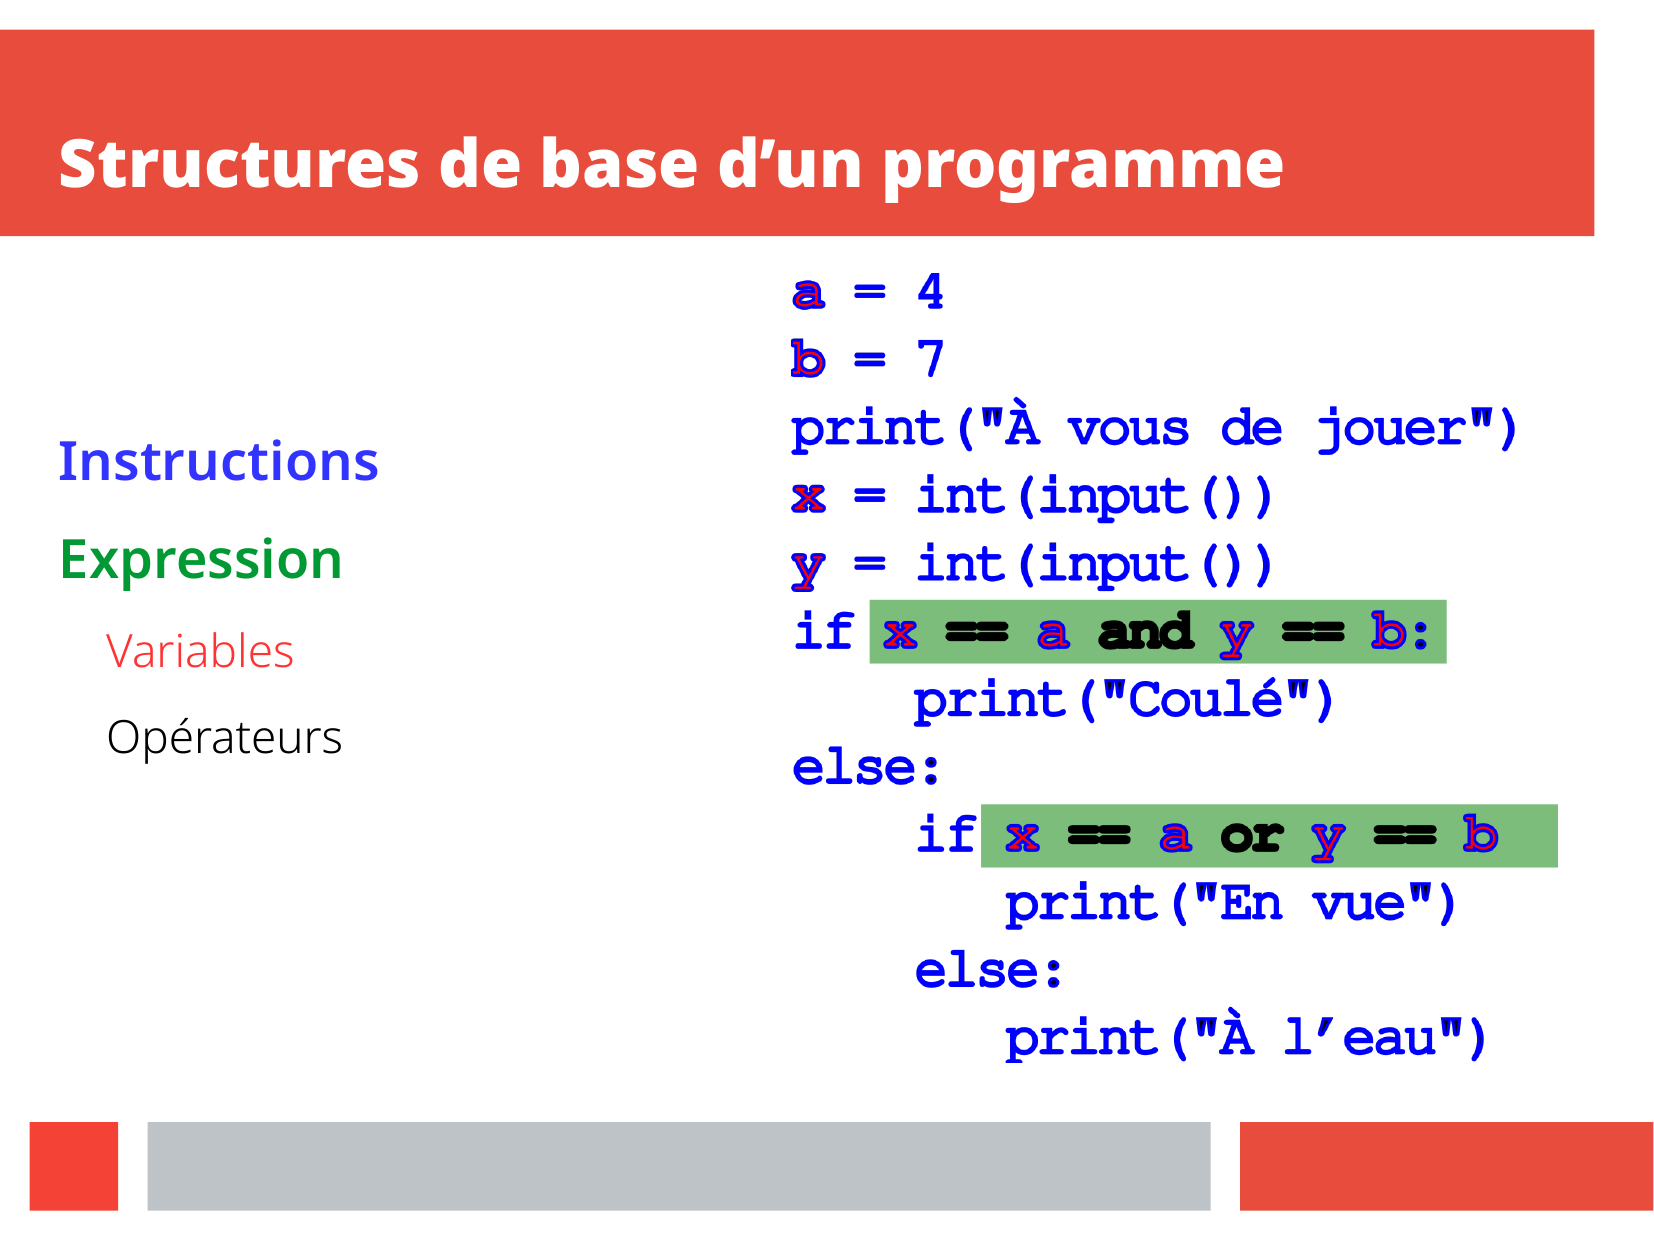

# Structures de base d’un programme
Instructions
Expression
Variables
Opérateurs